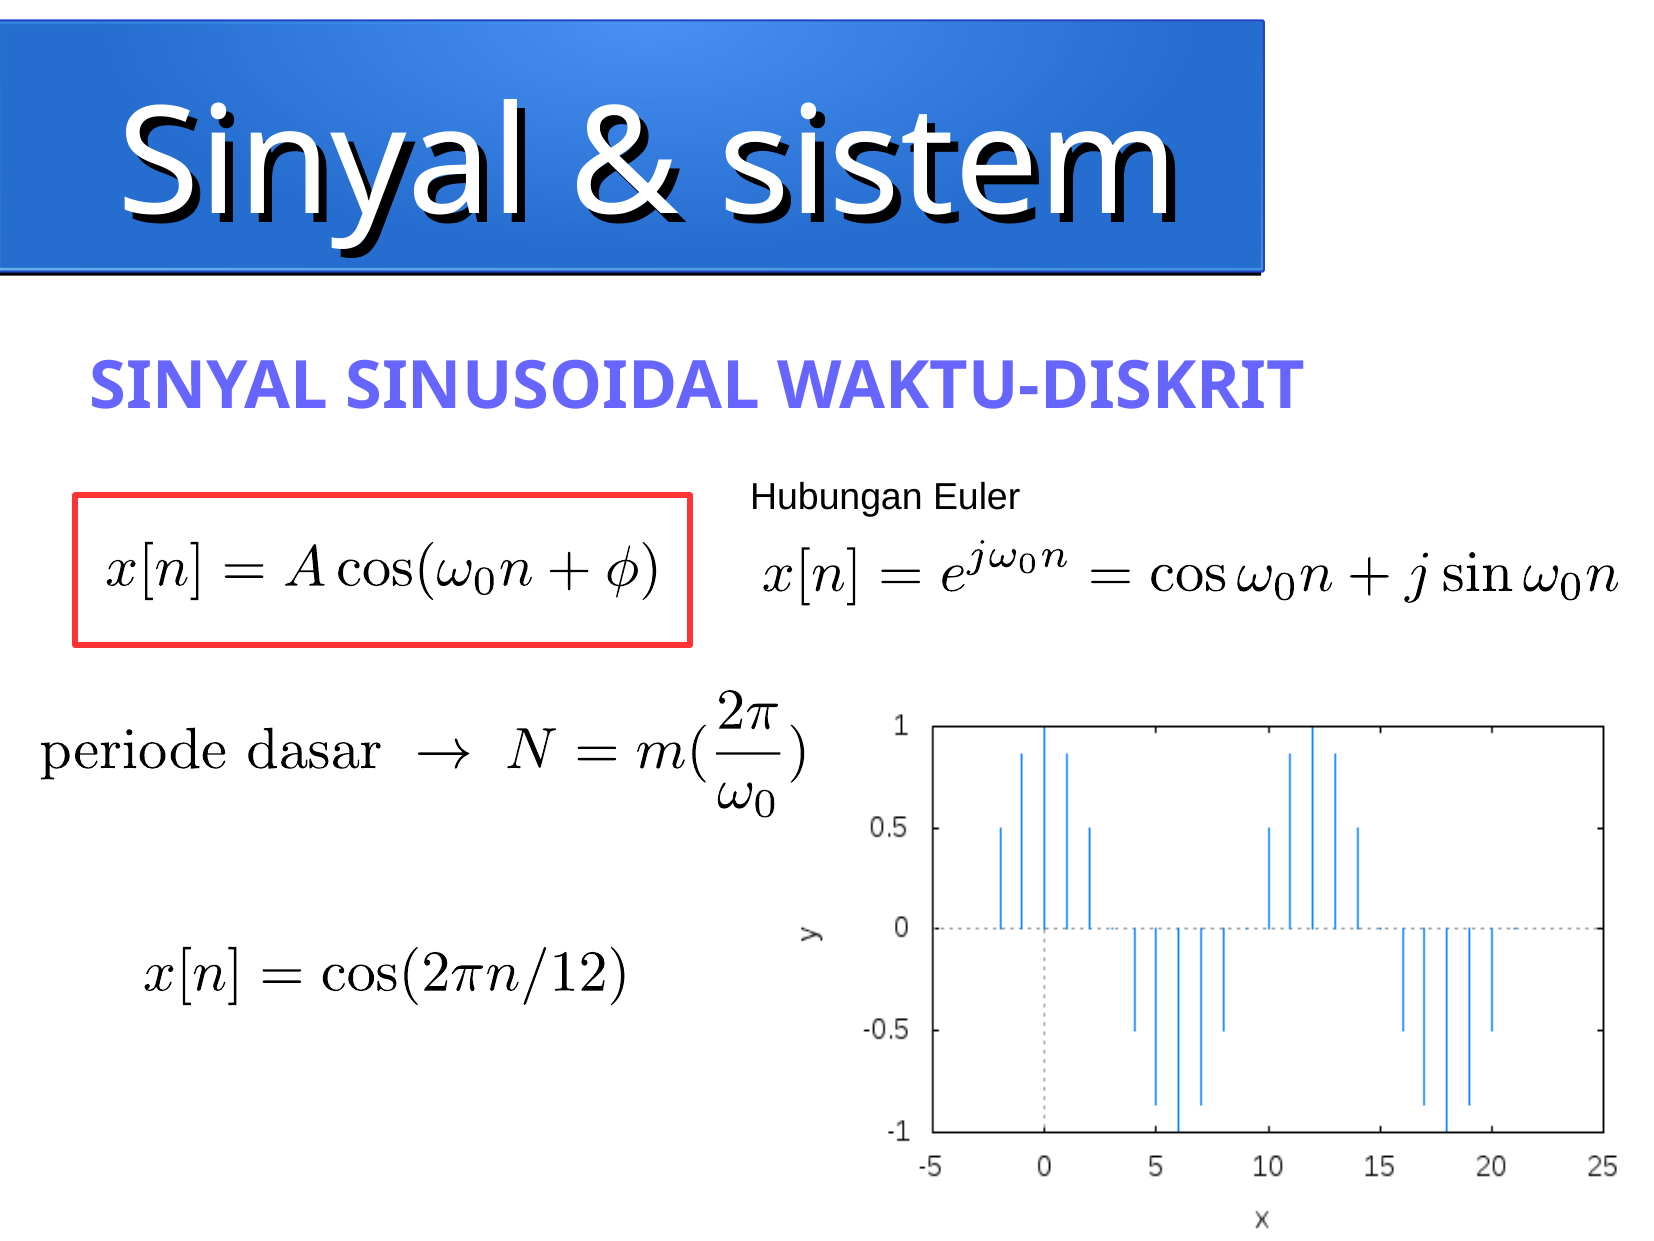

Sinyal & sistem
SINYAL SINUSOIDAL WAKTU-DISKRIT
Hubungan Euler